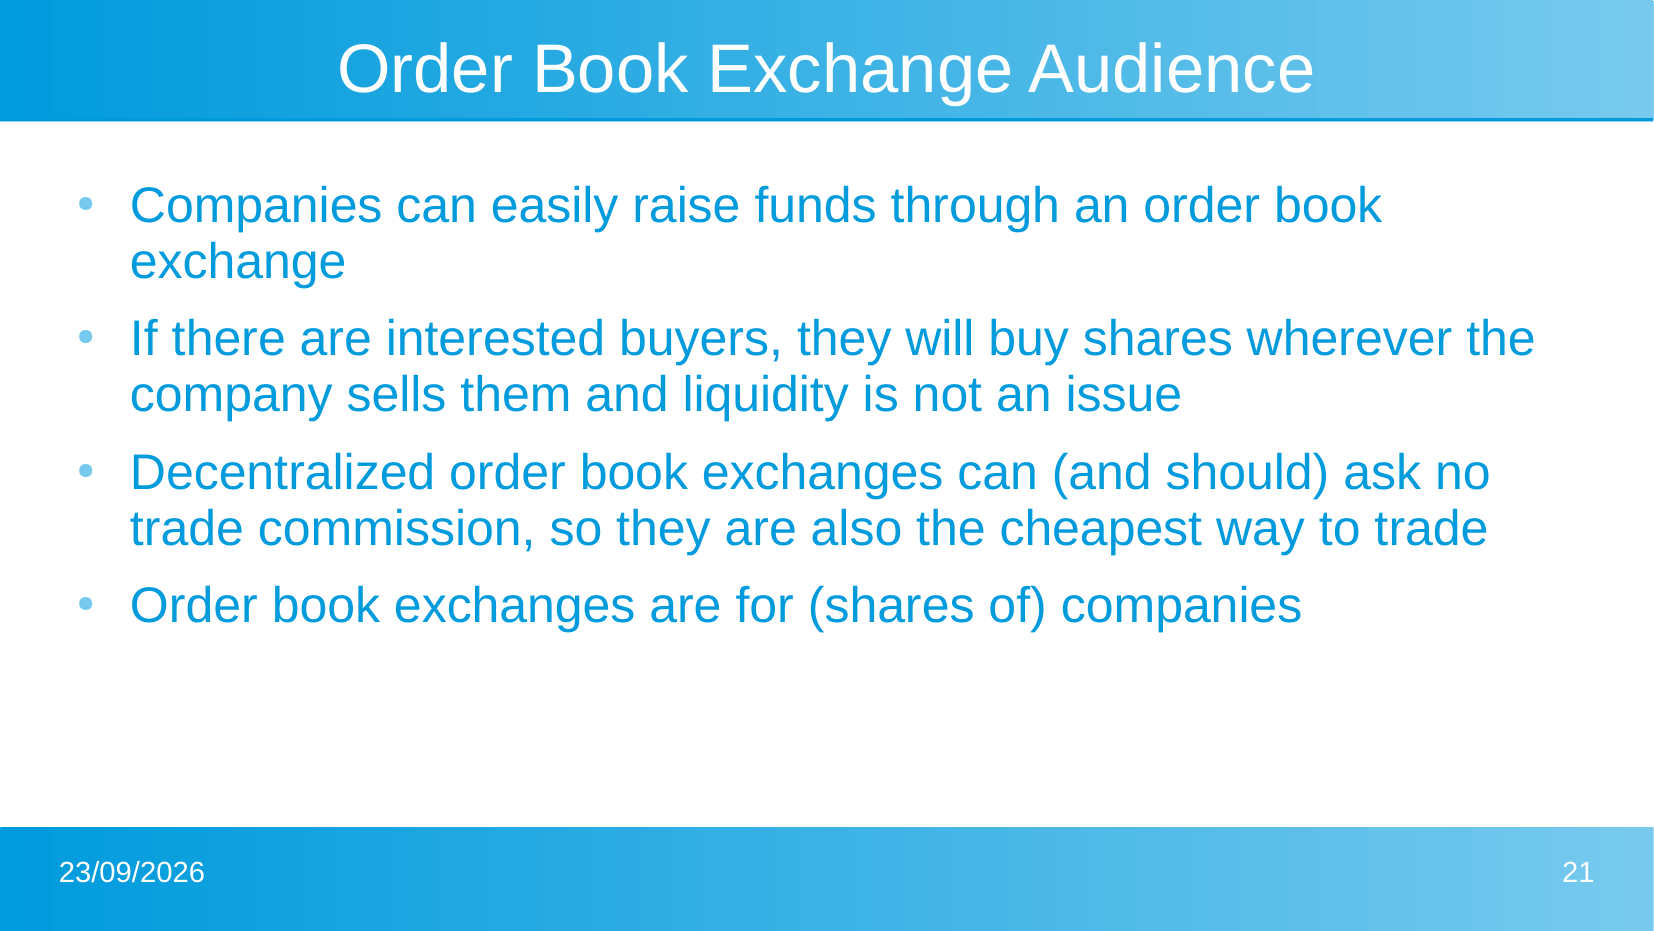

# Order Book Exchange Audience
Companies can easily raise funds through an order book exchange
If there are interested buyers, they will buy shares wherever the company sells them and liquidity is not an issue
Decentralized order book exchanges can (and should) ask no trade commission, so they are also the cheapest way to trade
Order book exchanges are for (shares of) companies
21